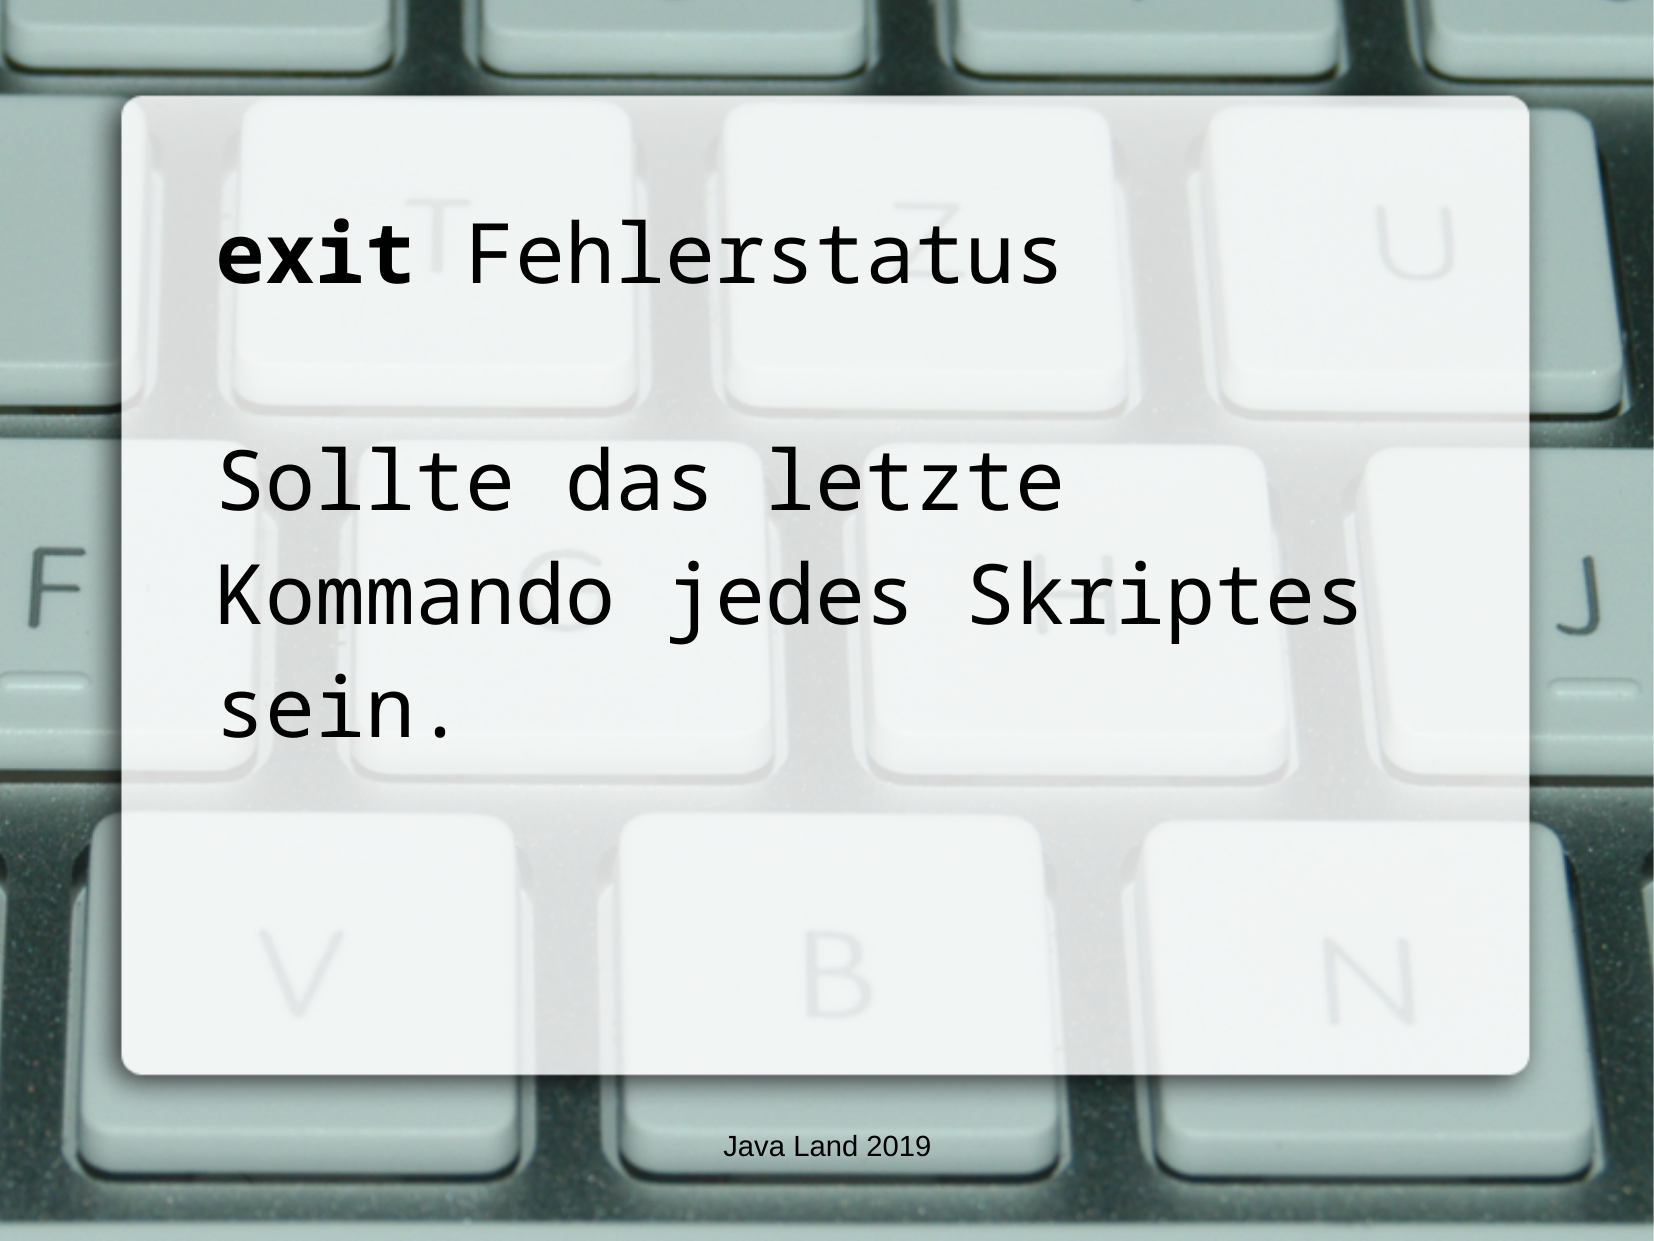

#
exit Fehlerstatus
Sollte das letzte Kommando jedes Skriptes sein.